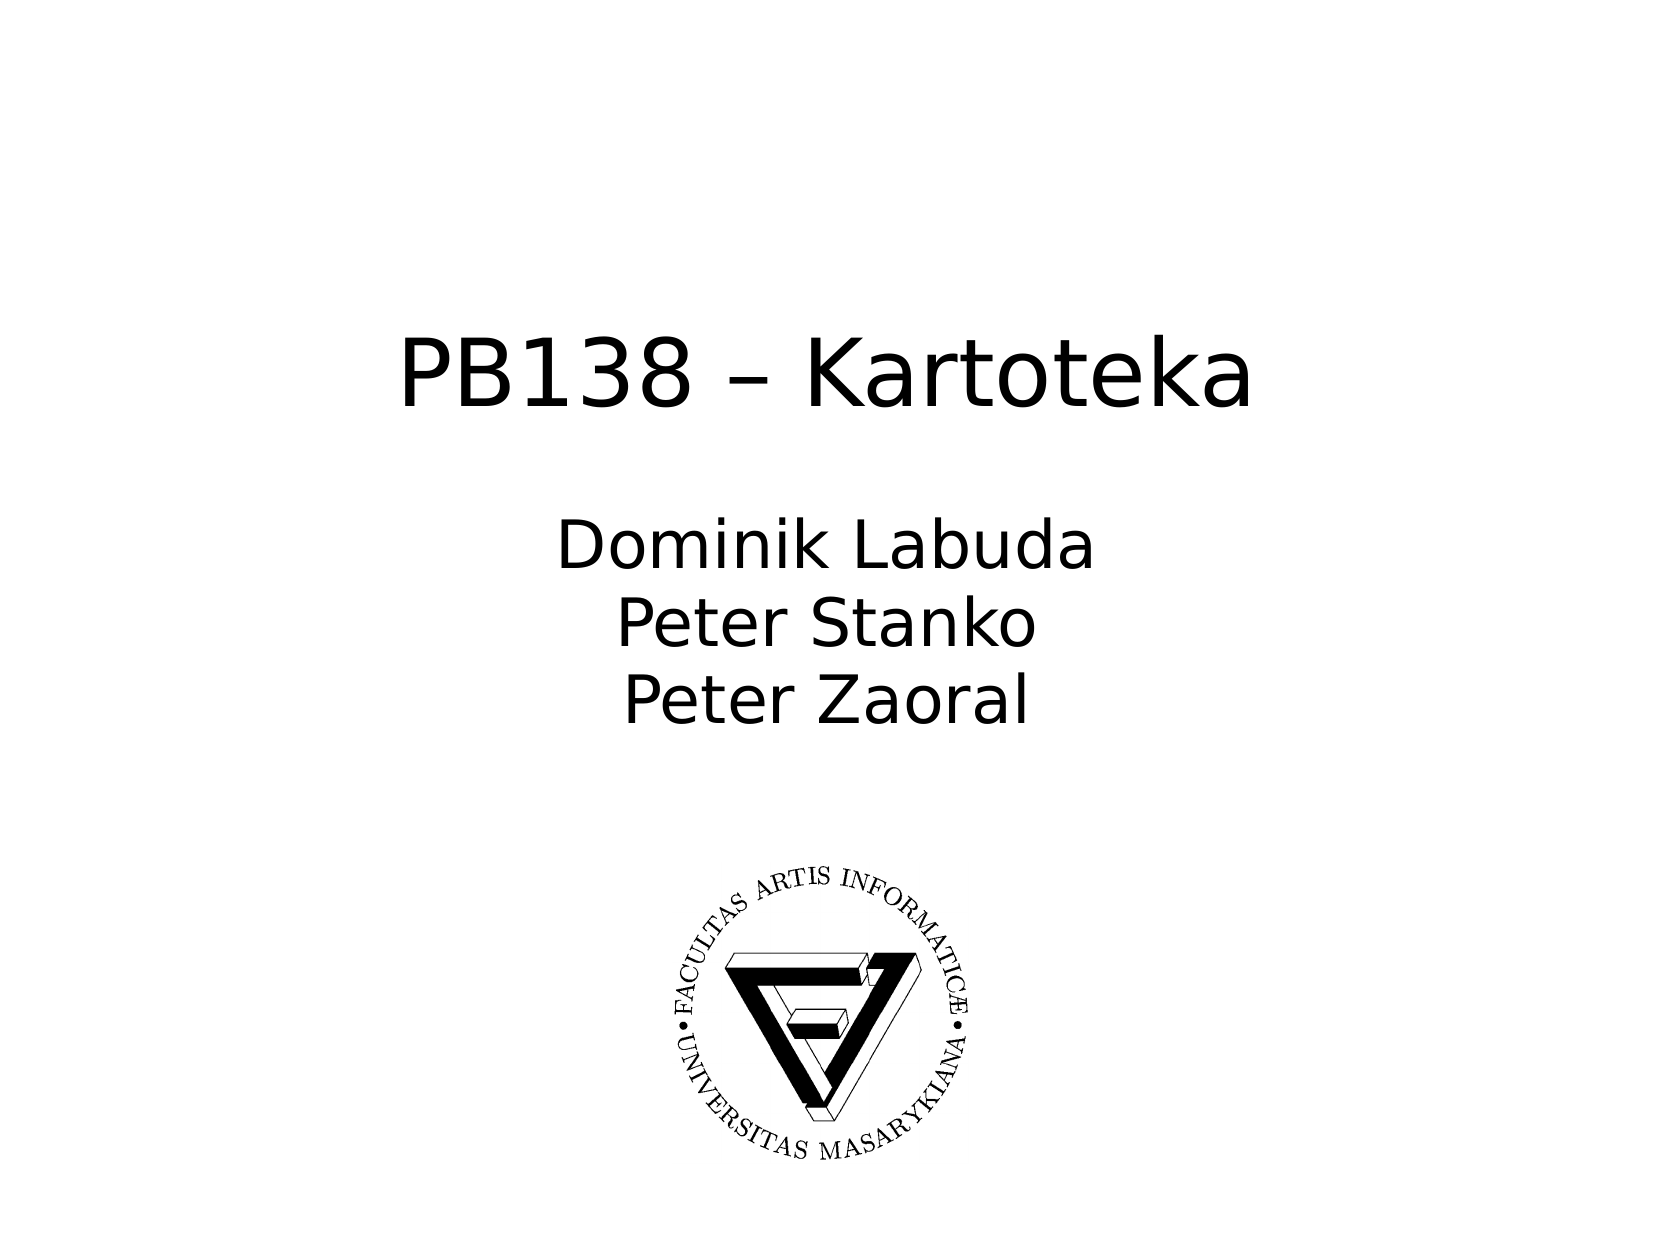

# PB138 – Kartoteka
Dominik Labuda
Peter Stanko
Peter Zaoral